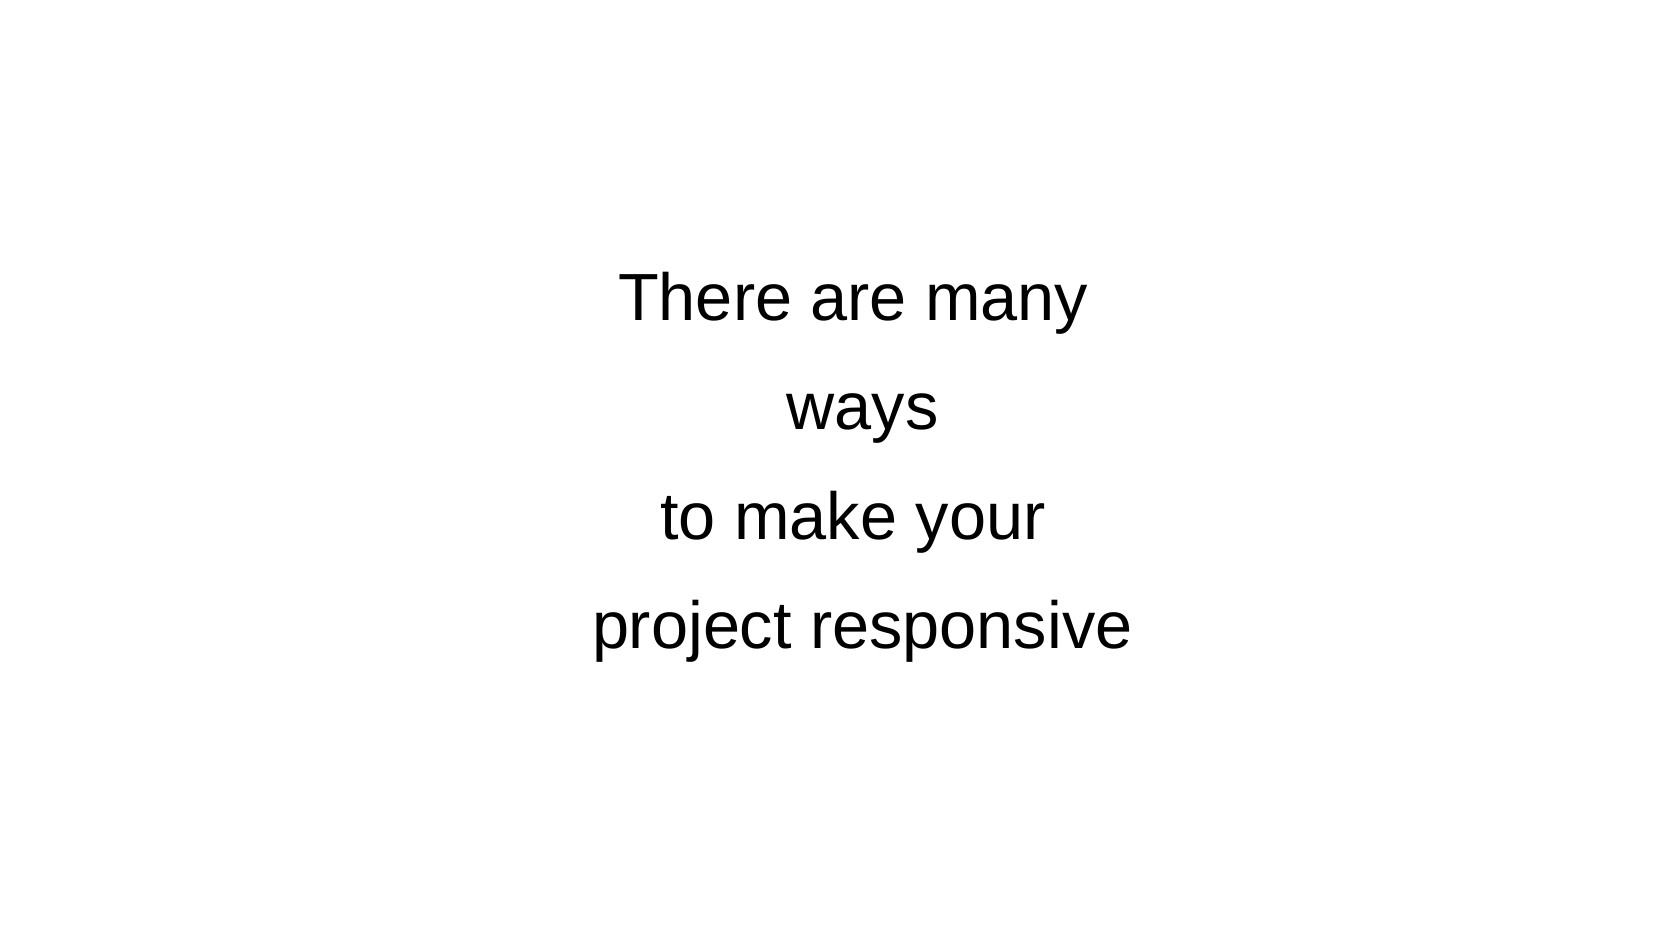

# There are many
 ways
to make your
 project responsive